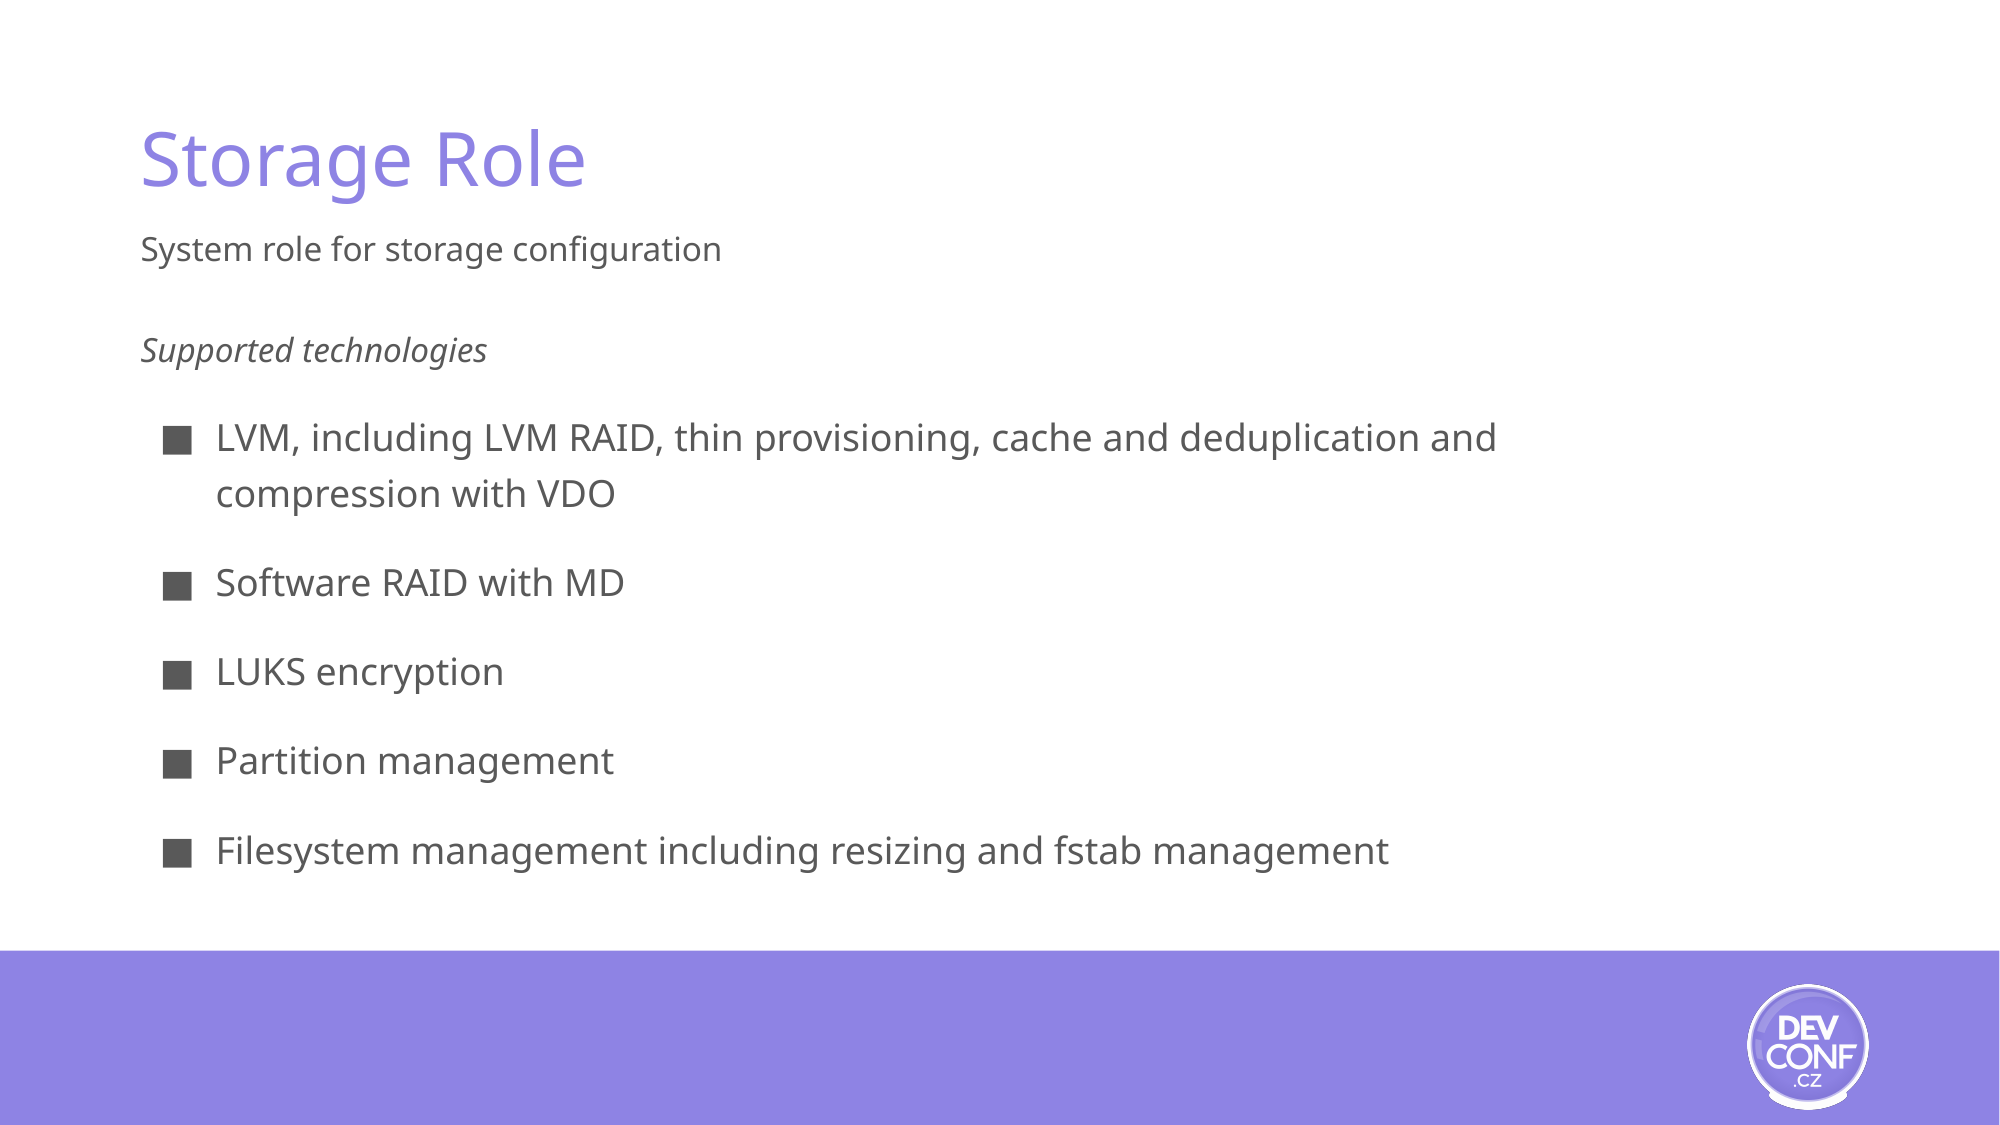

# Storage Role
System role for storage configuration
Supported technologies
LVM, including LVM RAID, thin provisioning, cache and deduplication and compression with VDO
Software RAID with MD
LUKS encryption
Partition management
Filesystem management including resizing and fstab management